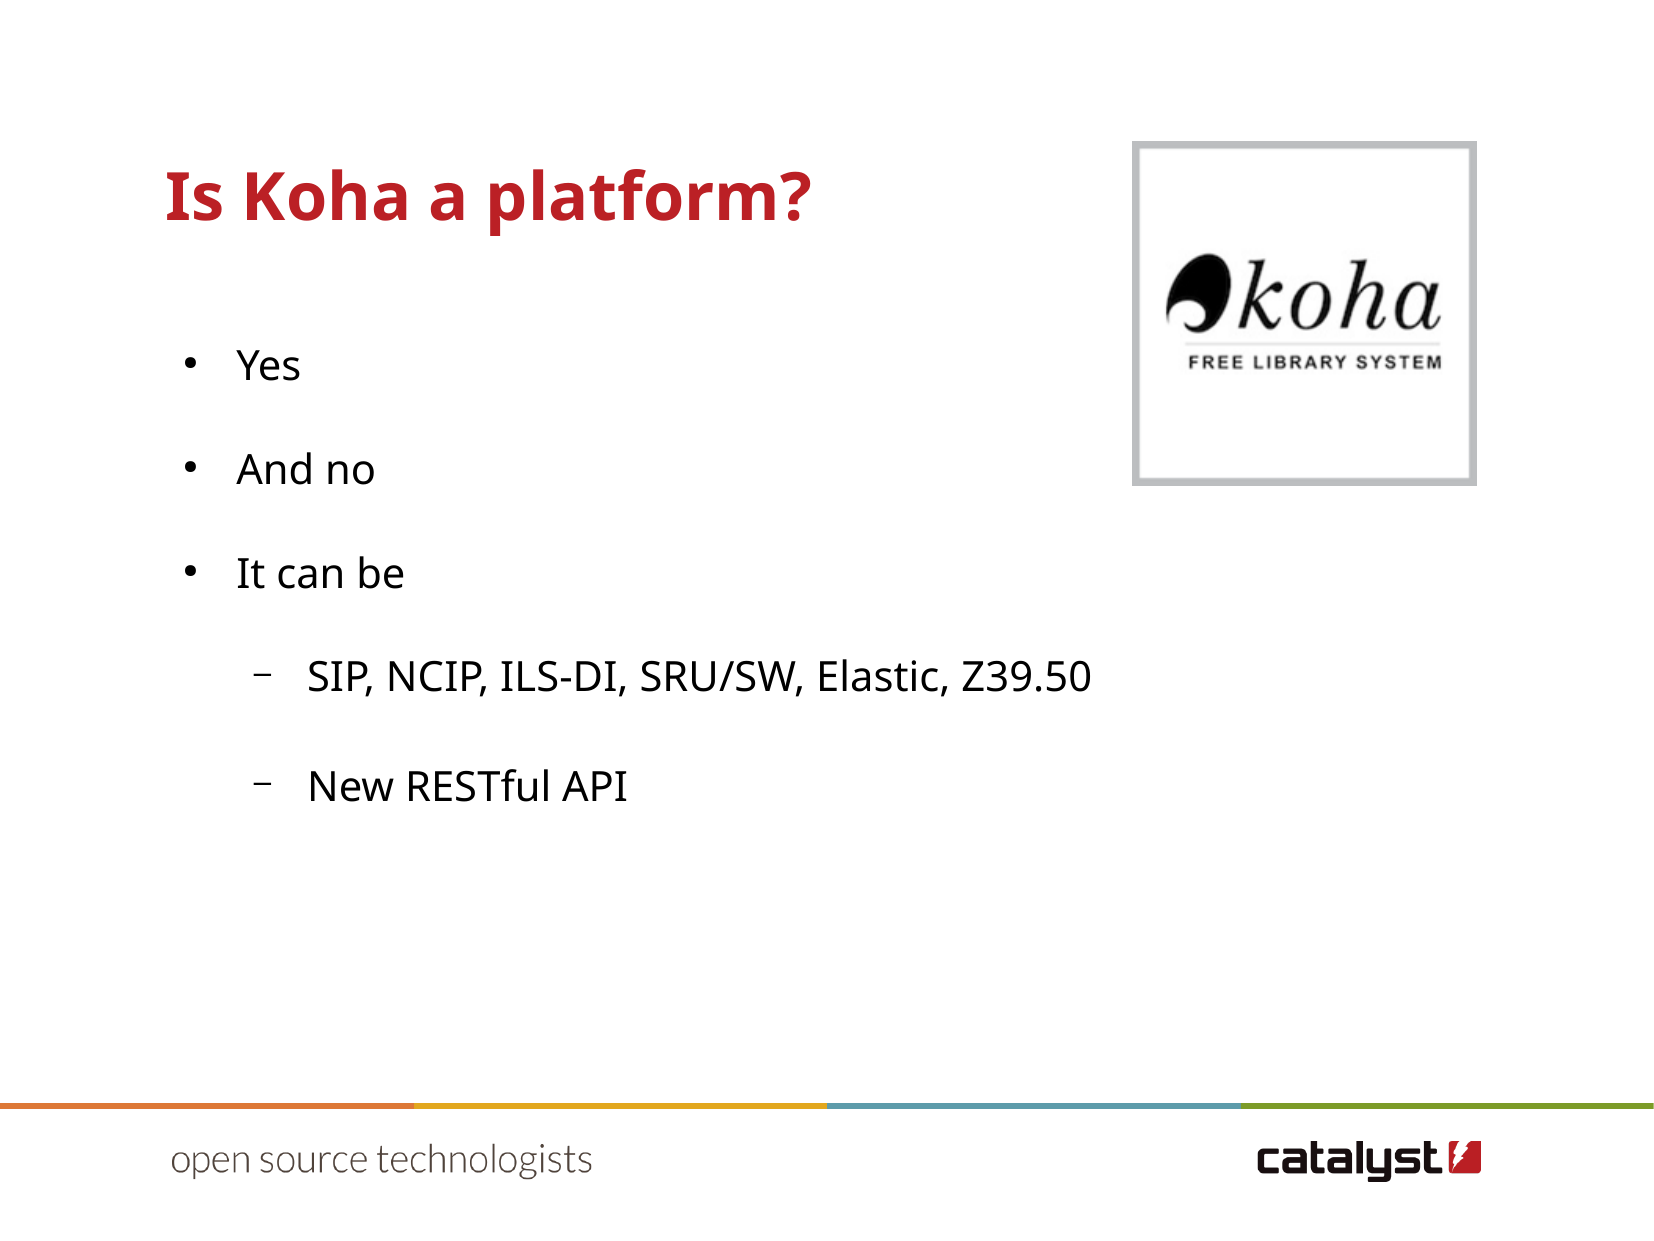

# Is Koha a platform?
Yes
And no
It can be
SIP, NCIP, ILS-DI, SRU/SW, Elastic, Z39.50
New RESTful API